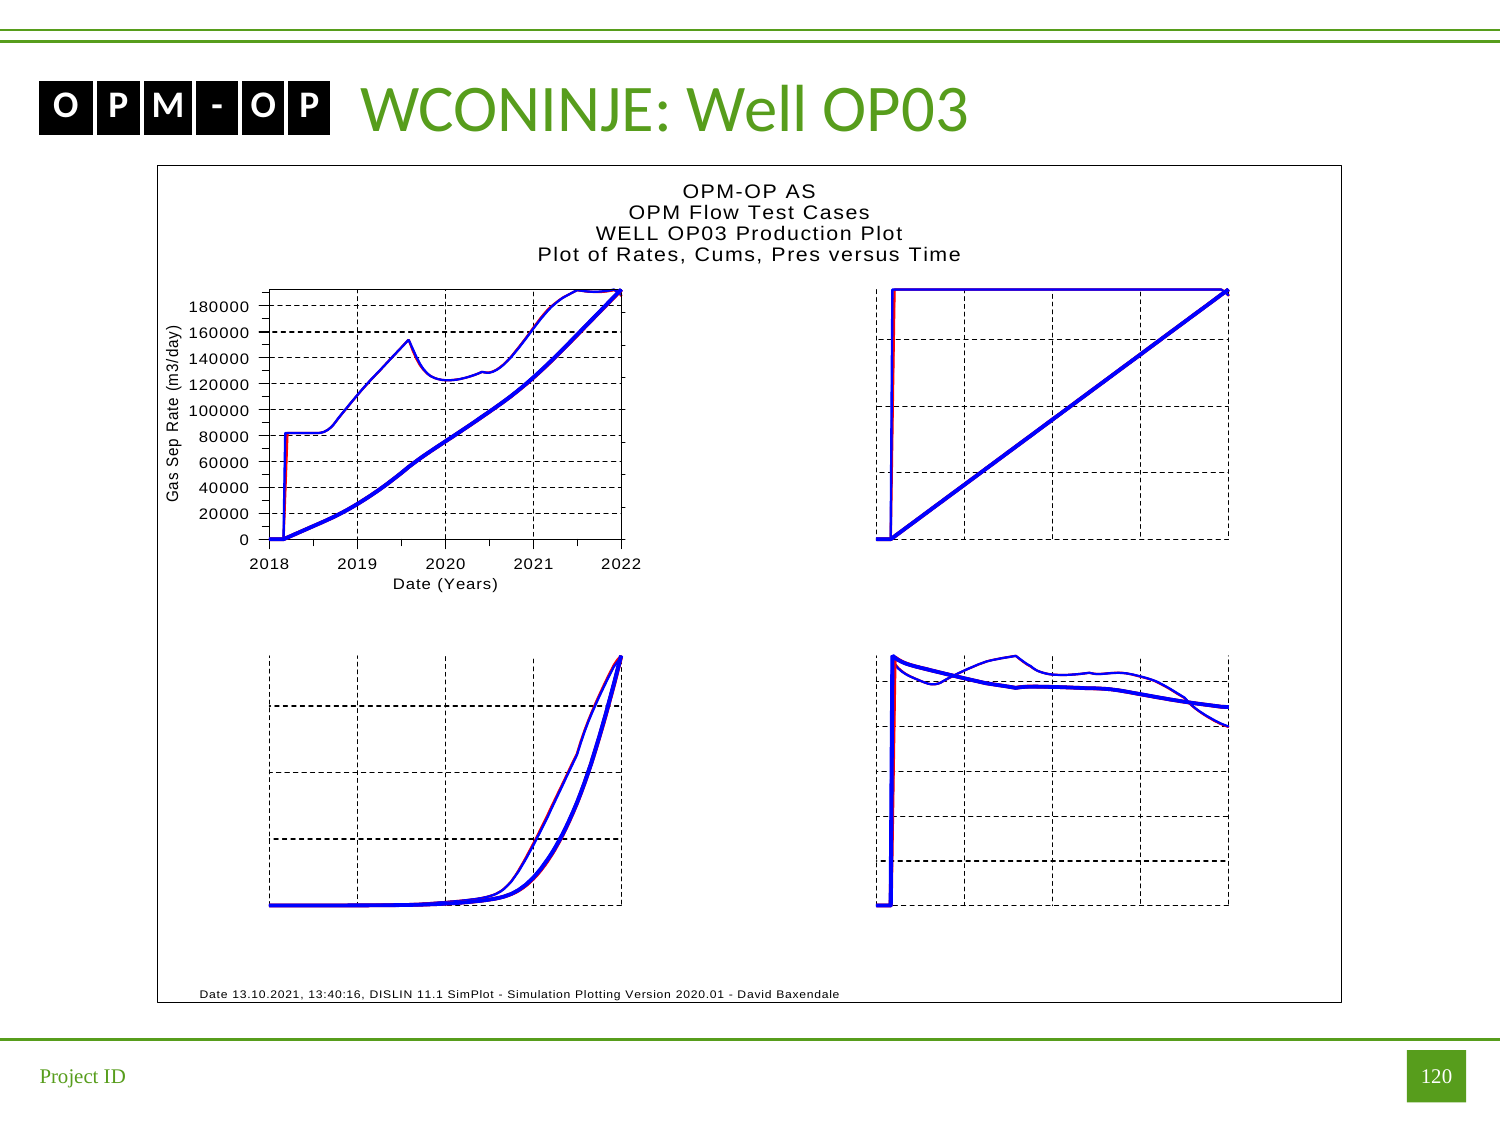

# WCONINJE: well OP03
Project ID
120